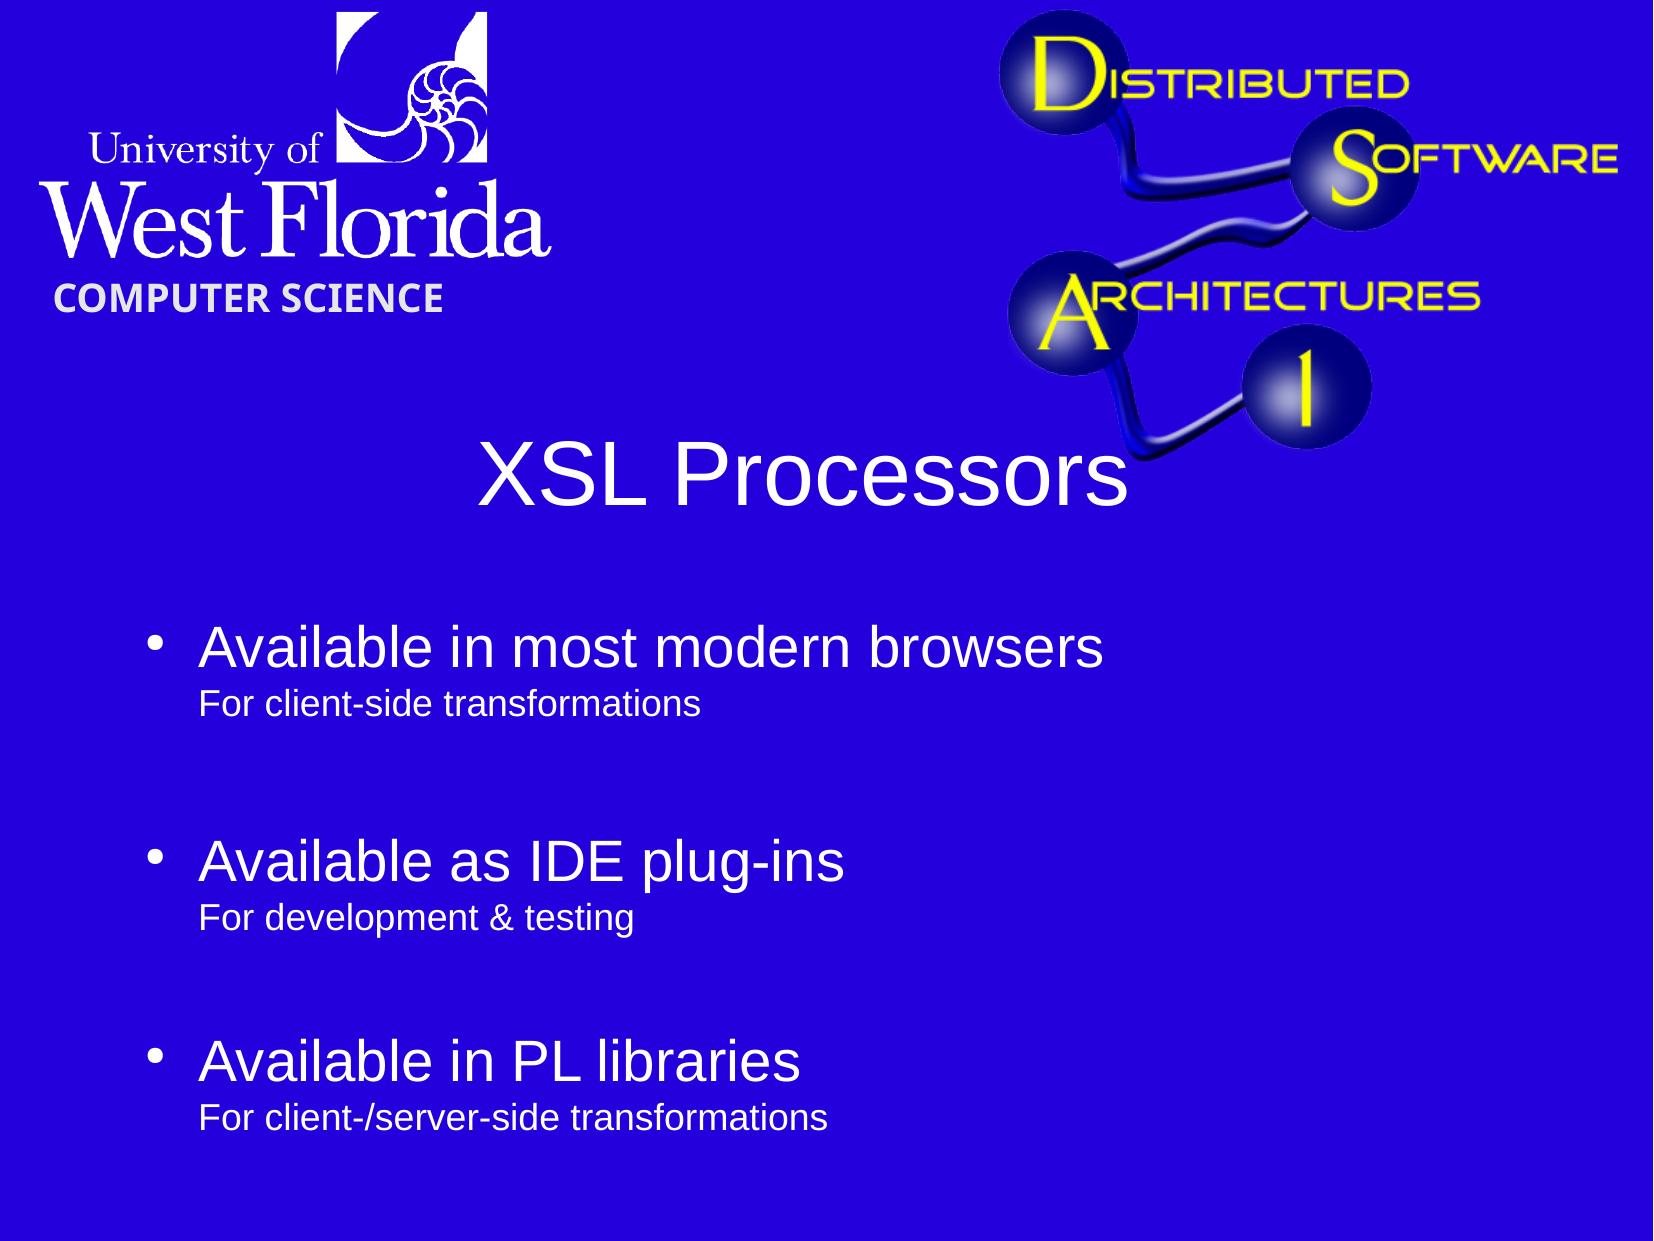

COMPUTER SCIENCE
# XSL Processors
Available in most modern browsers
For client-side transformations
Available as IDE plug-ins
For development & testing
Available in PL libraries
For client-/server-side transformations